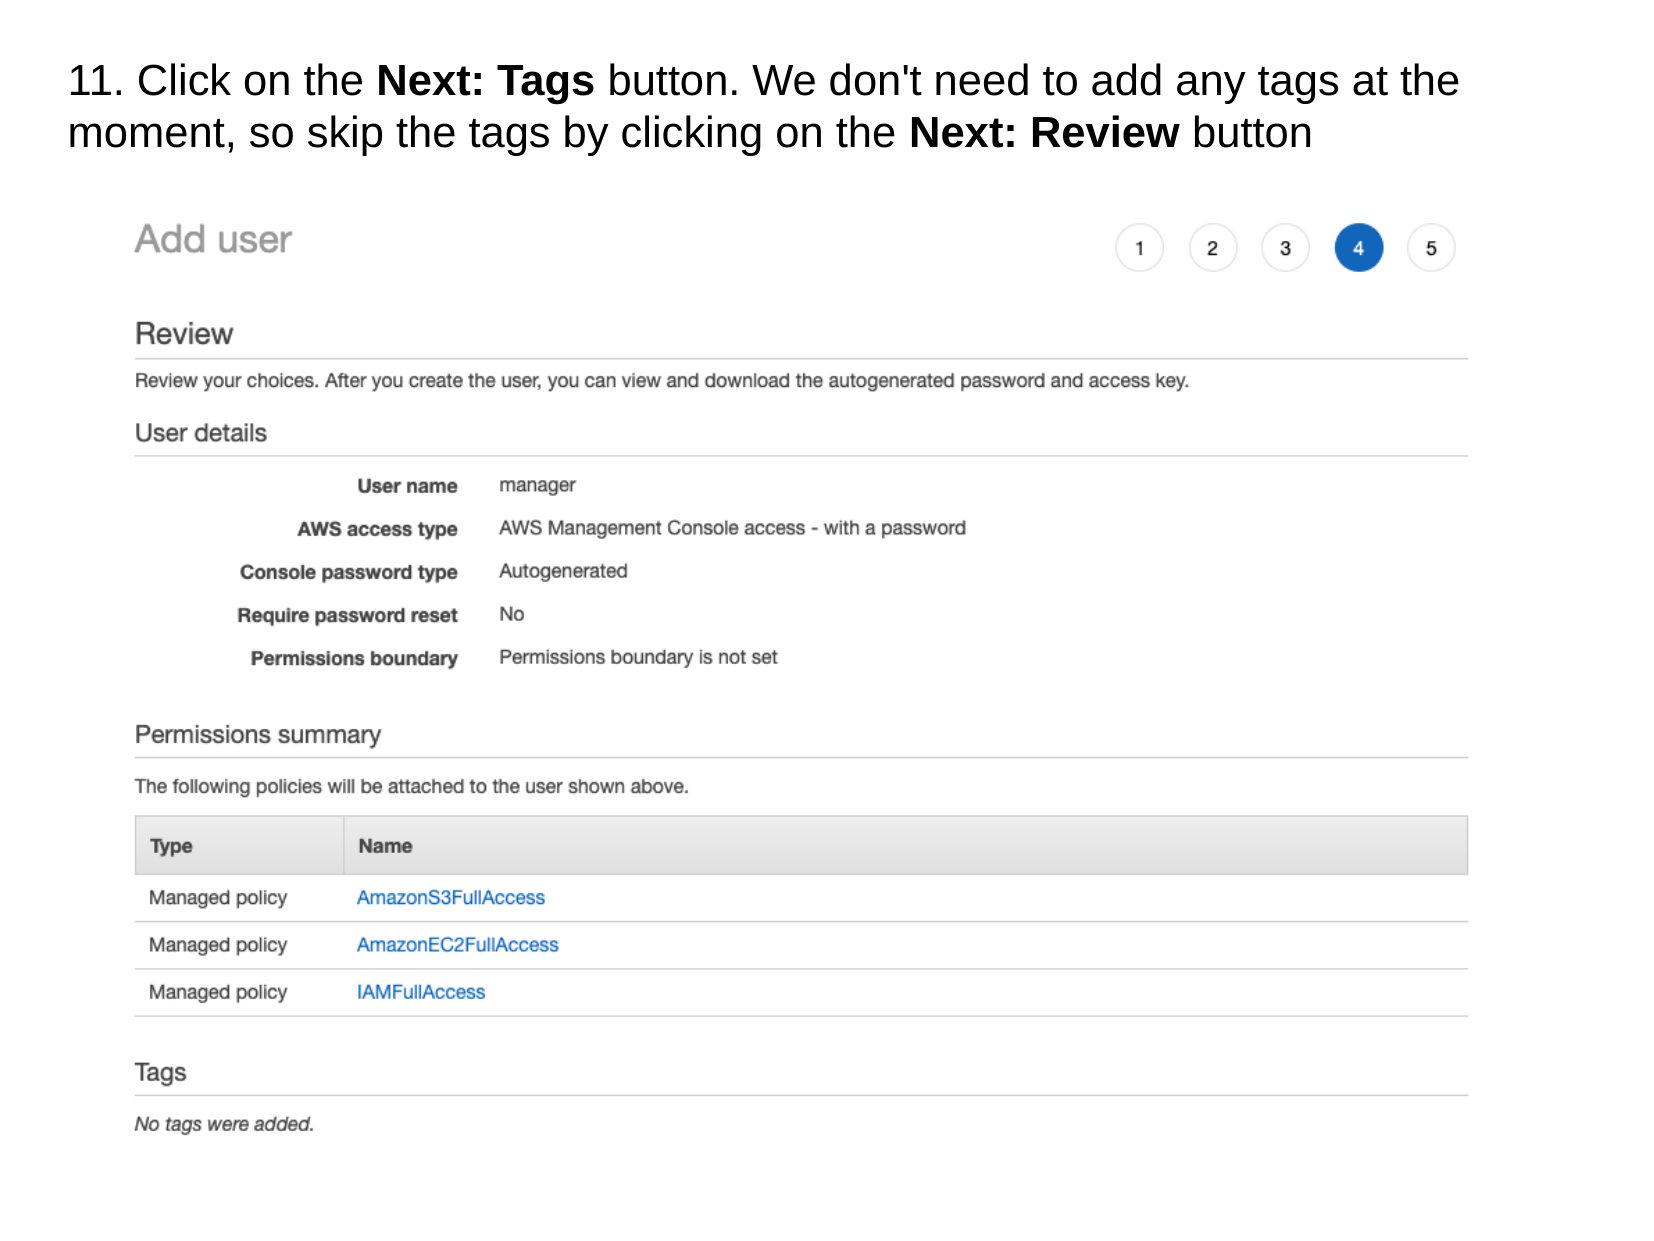

# 11. Click on the Next: Tags button. We don't need to add any tags at the moment, so skip the tags by clicking on the Next: Review button